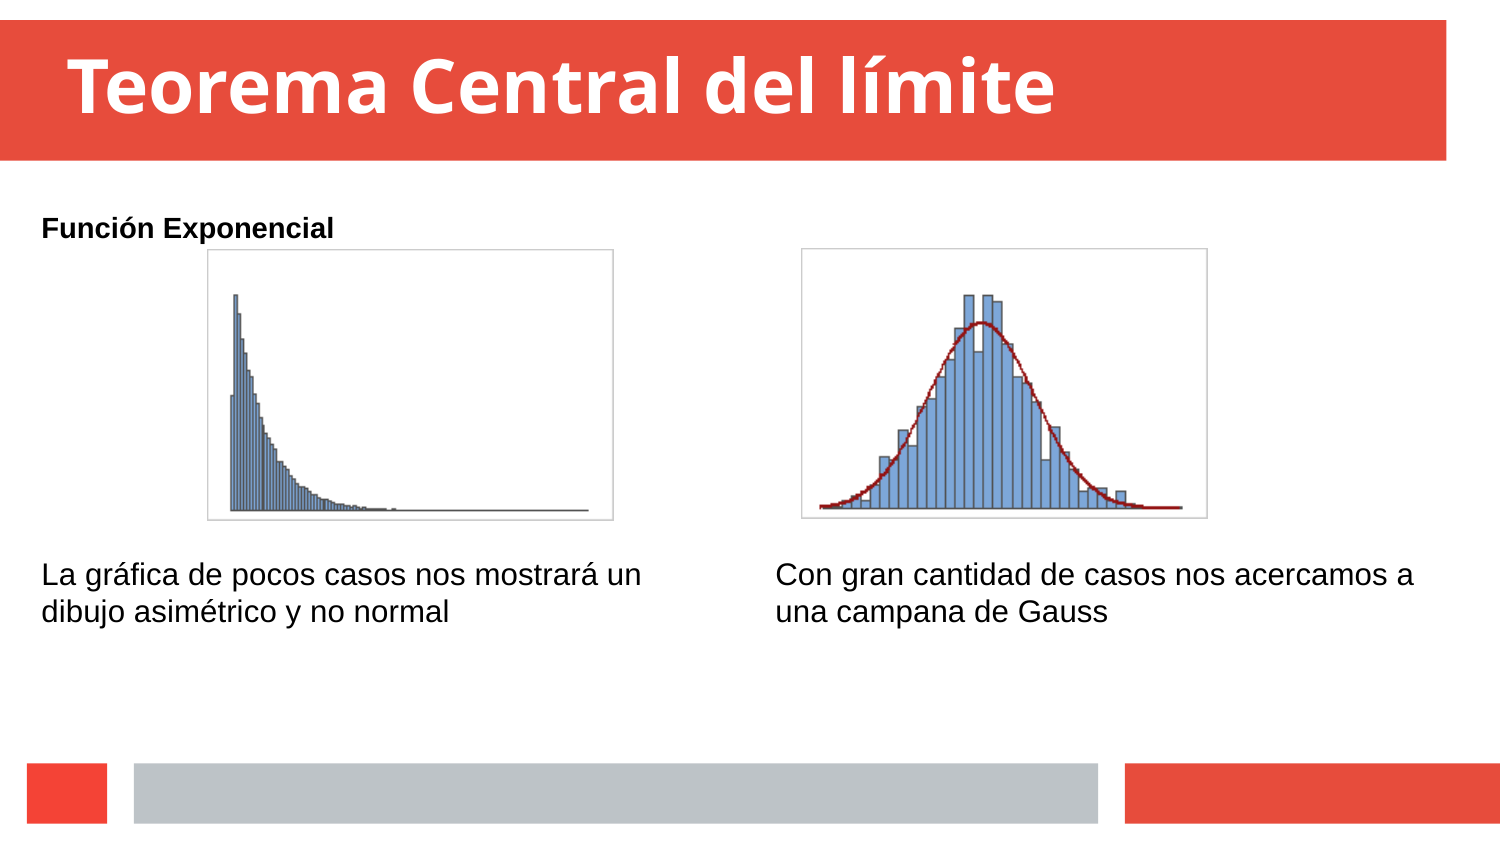

# Teorema Central del límite
Función Exponencial
La gráfica de pocos casos nos mostrará un dibujo asimétrico y no normal
Con gran cantidad de casos nos acercamos a una campana de Gauss